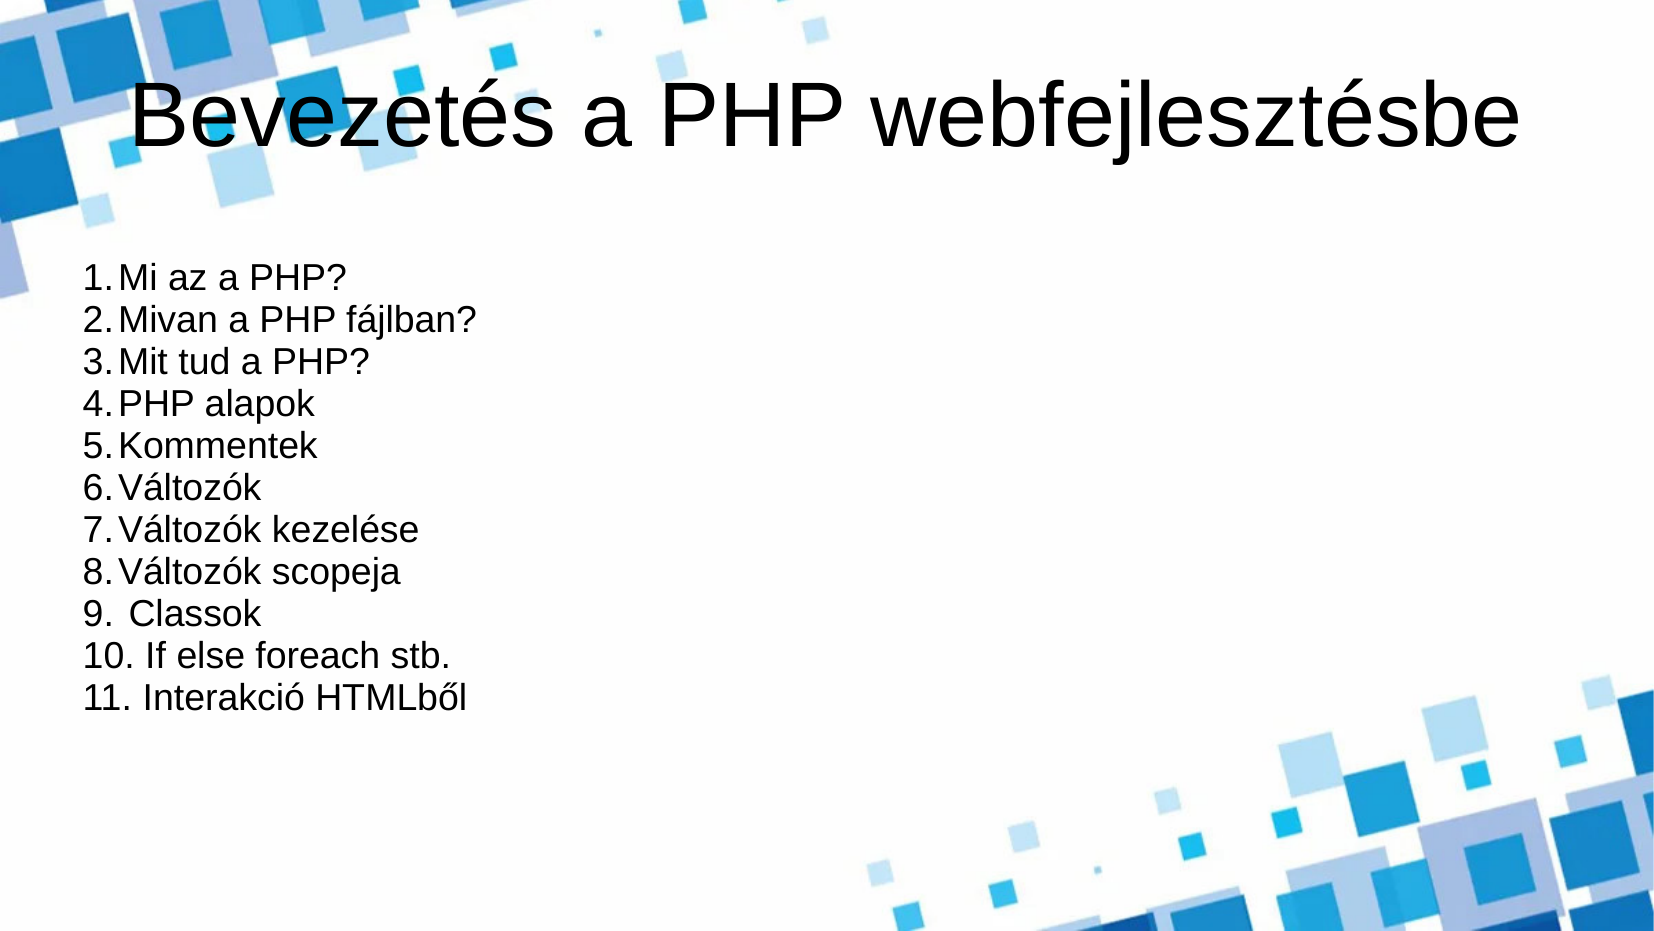

# Bevezetés a PHP webfejlesztésbe
Mi az a PHP?
Mivan a PHP fájlban?
Mit tud a PHP?
PHP alapok
Kommentek
Változók
Változók kezelése
Változók scopeja
 Classok
 If else foreach stb.
 Interakció HTMLből